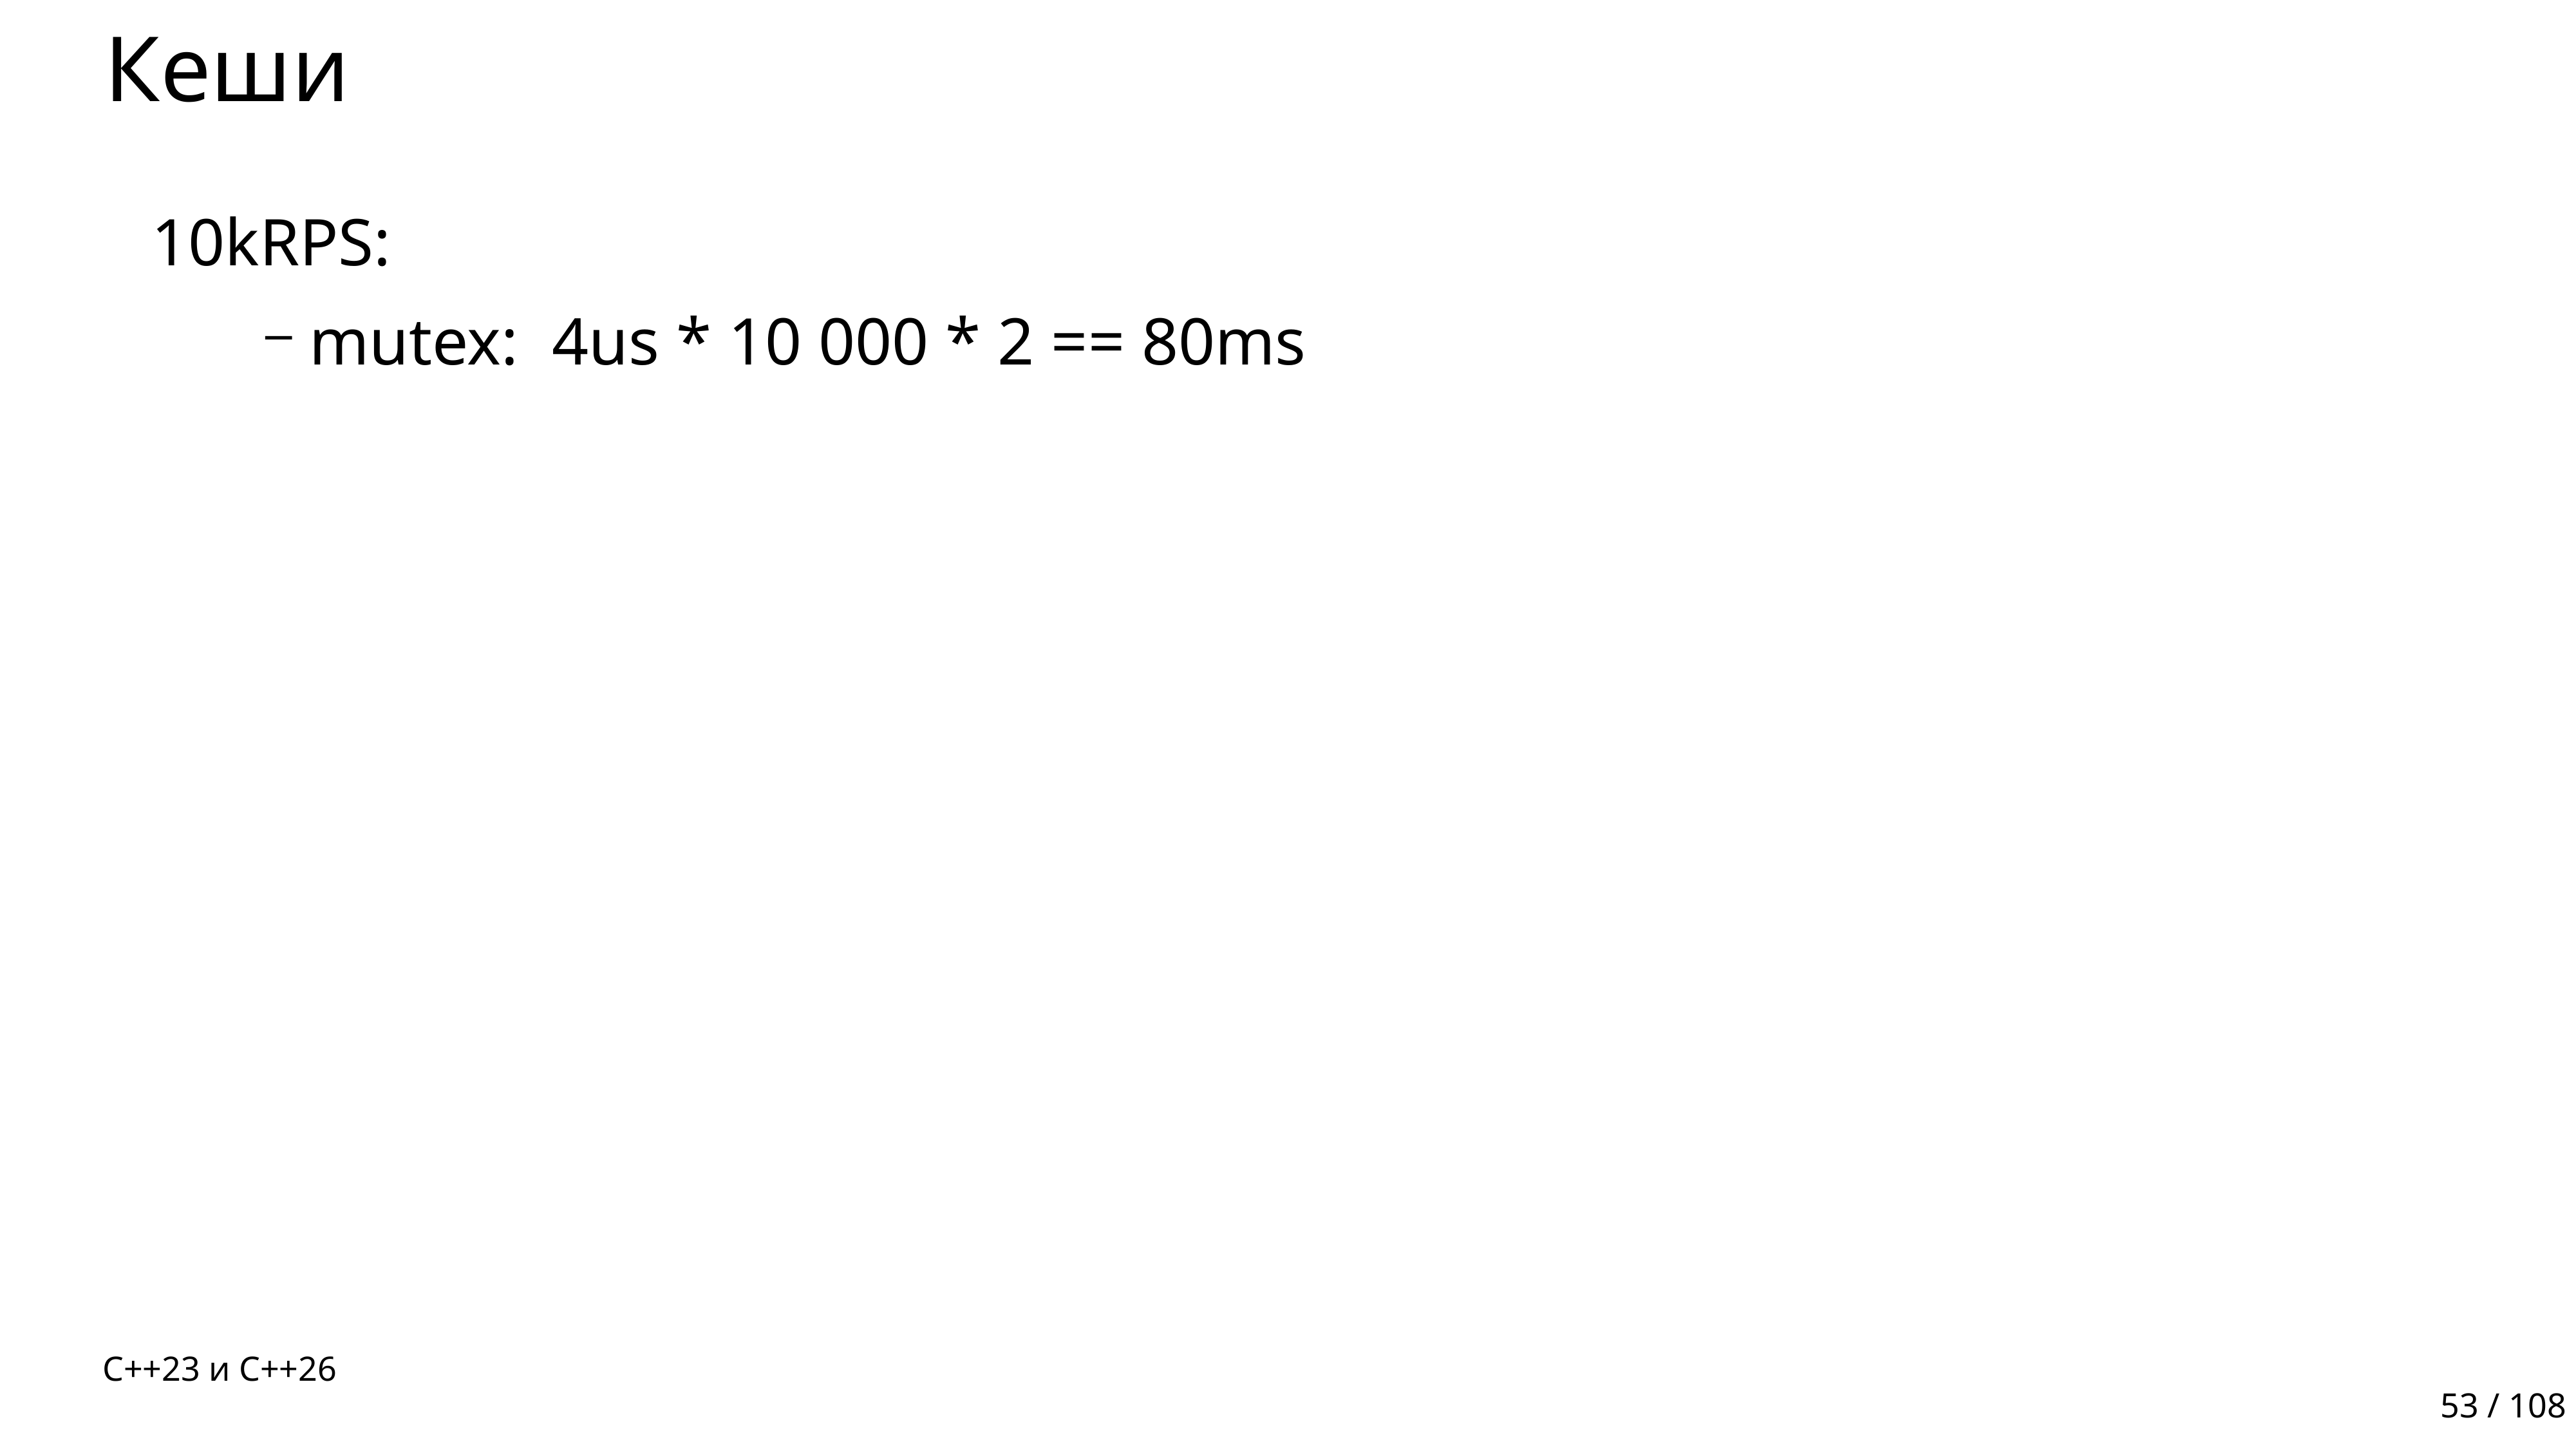

Кеши
# 10kRPS:
 mutex: 4us * 10 000 * 2 == 80ms
C++23 и C++26